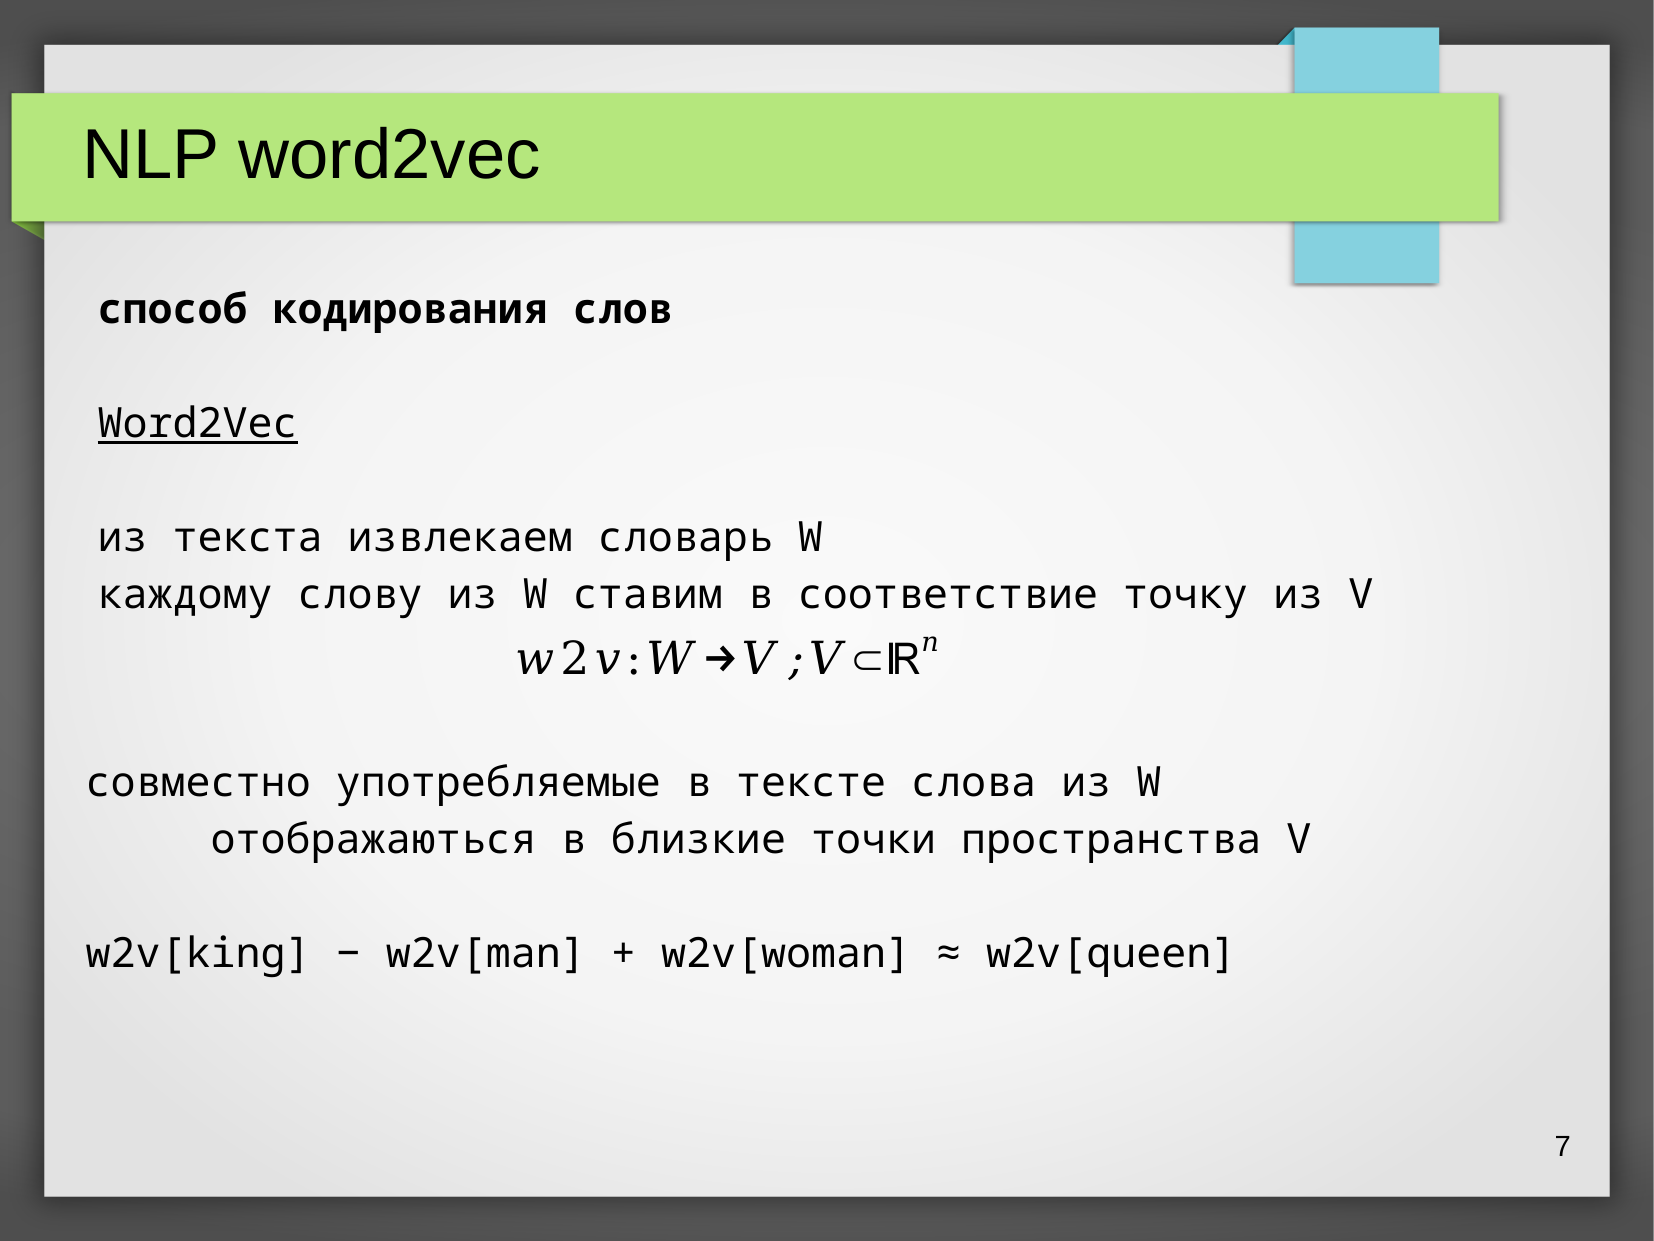

# NLP word2vec
способ кодирования слов
Word2Vec
из текста извлекаем словарь W
каждому слову из W ставим в соответствие точку из V
совместно употребляемые в тексте слова из W
 отображаються в близкие точки пространства V
w2v[king] − w2v[man] + w2v[woman] ≈ w2v[queen]
7